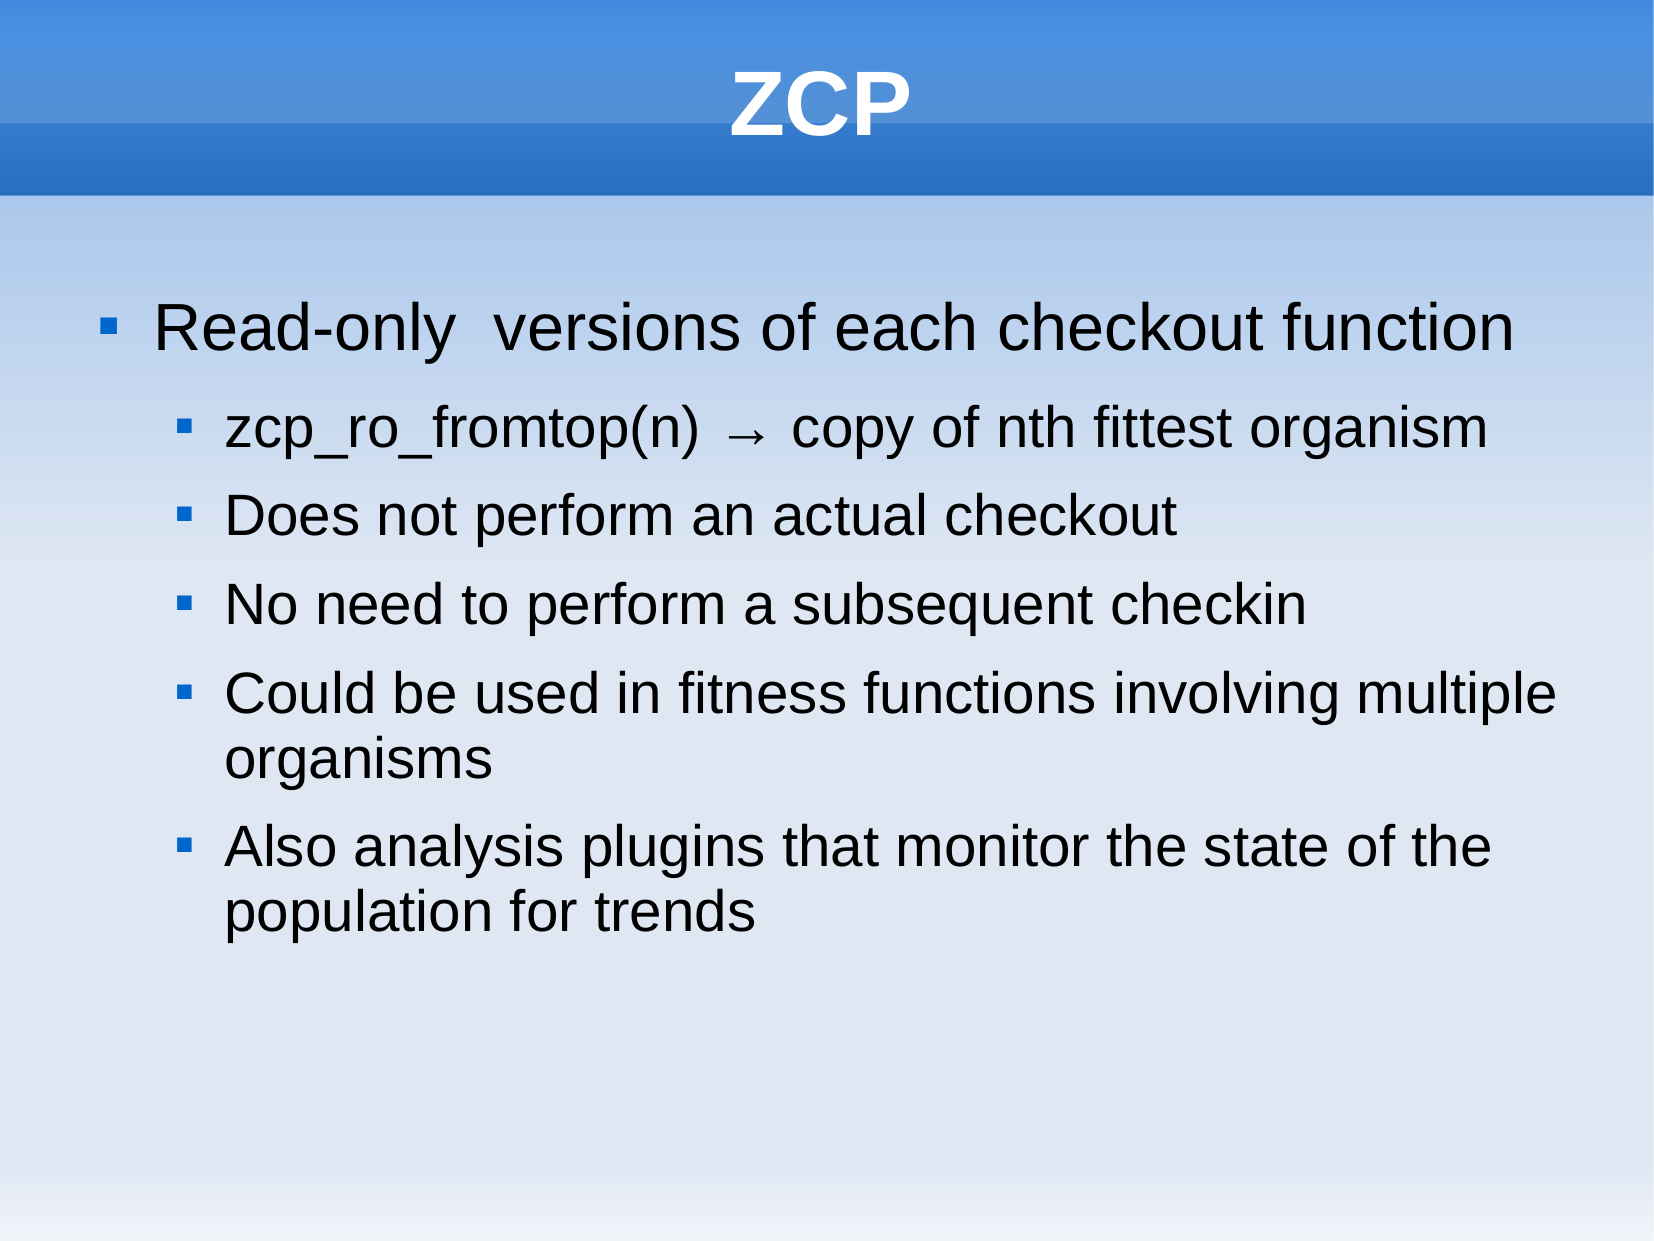

# ZCP
Read-only versions of each checkout function
zcp_ro_fromtop(n) → copy of nth fittest organism
Does not perform an actual checkout
No need to perform a subsequent checkin
Could be used in fitness functions involving multiple organisms
Also analysis plugins that monitor the state of the population for trends